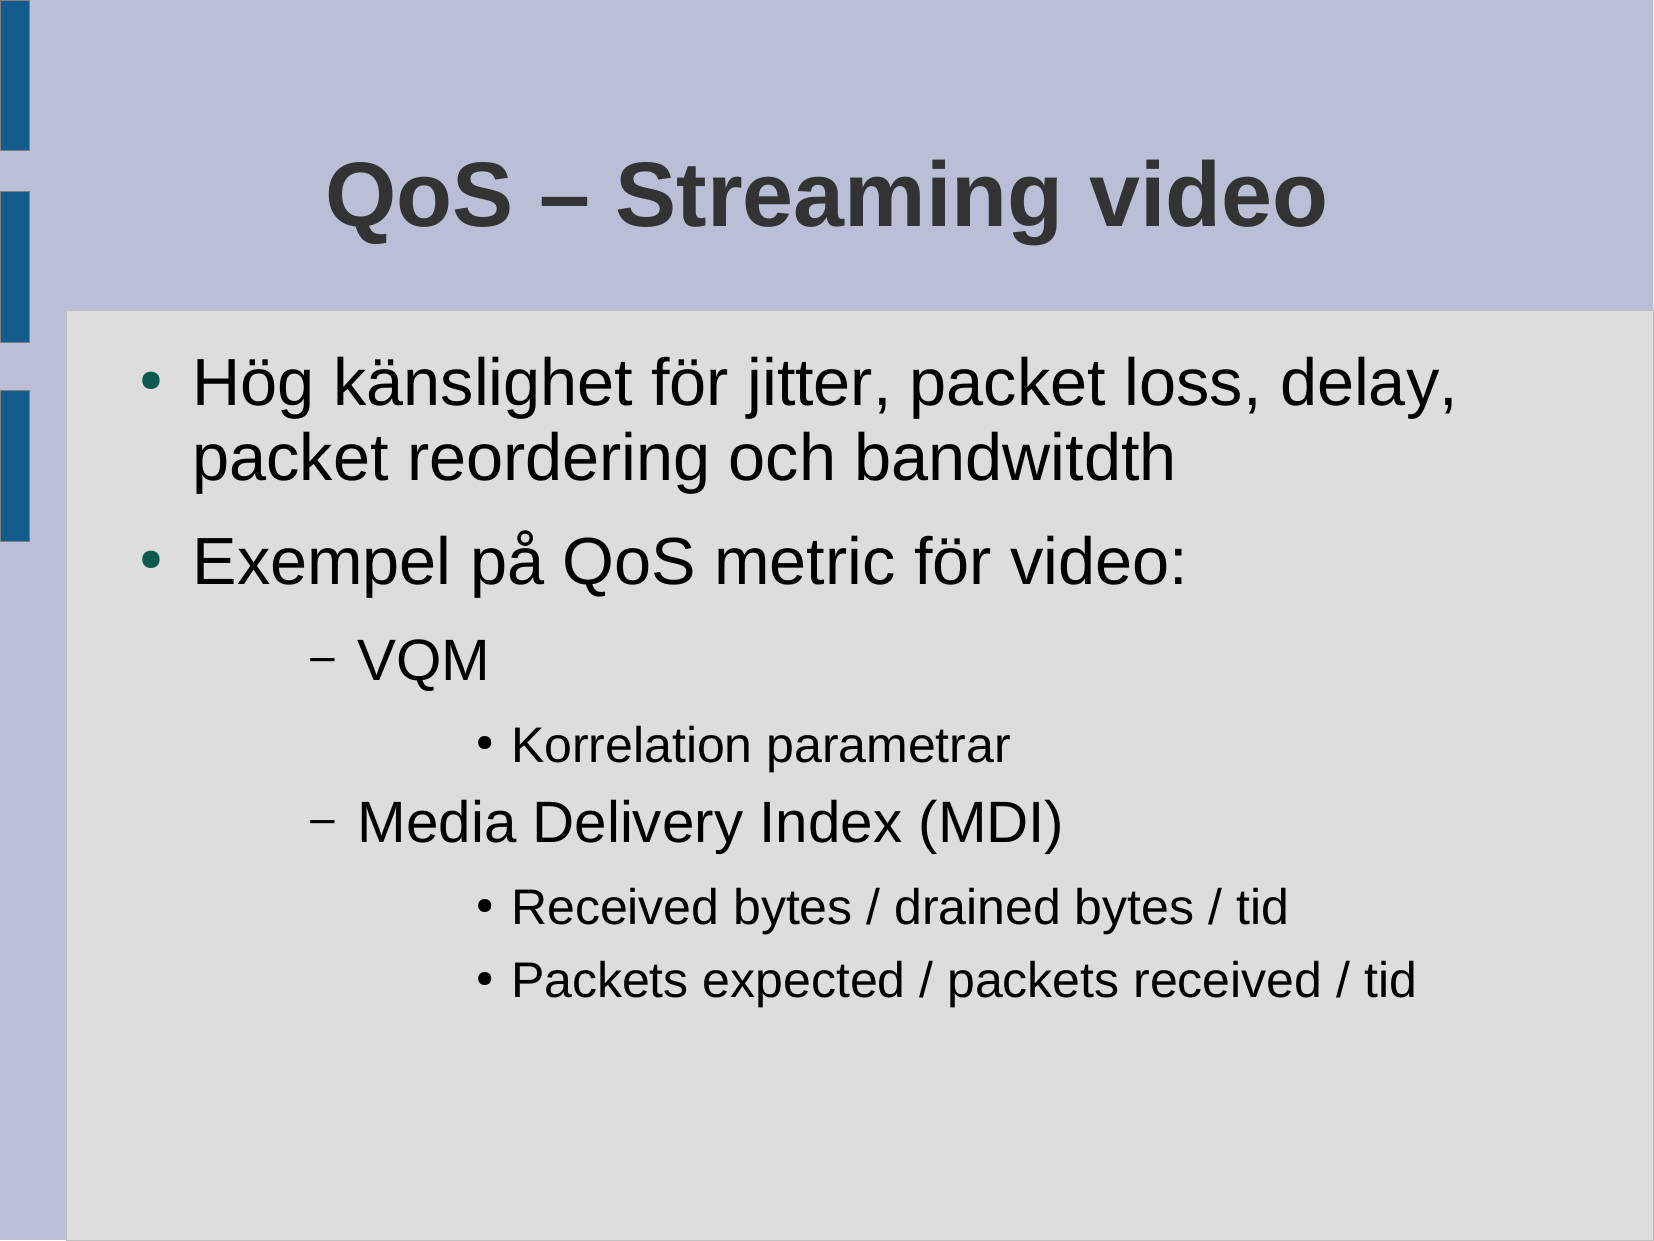

# QoS – Streaming video
Hög känslighet för jitter, packet loss, delay, packet reordering och bandwitdth
Exempel på QoS metric för video:
VQM
Korrelation parametrar
Media Delivery Index (MDI)
Received bytes / drained bytes / tid
Packets expected / packets received / tid